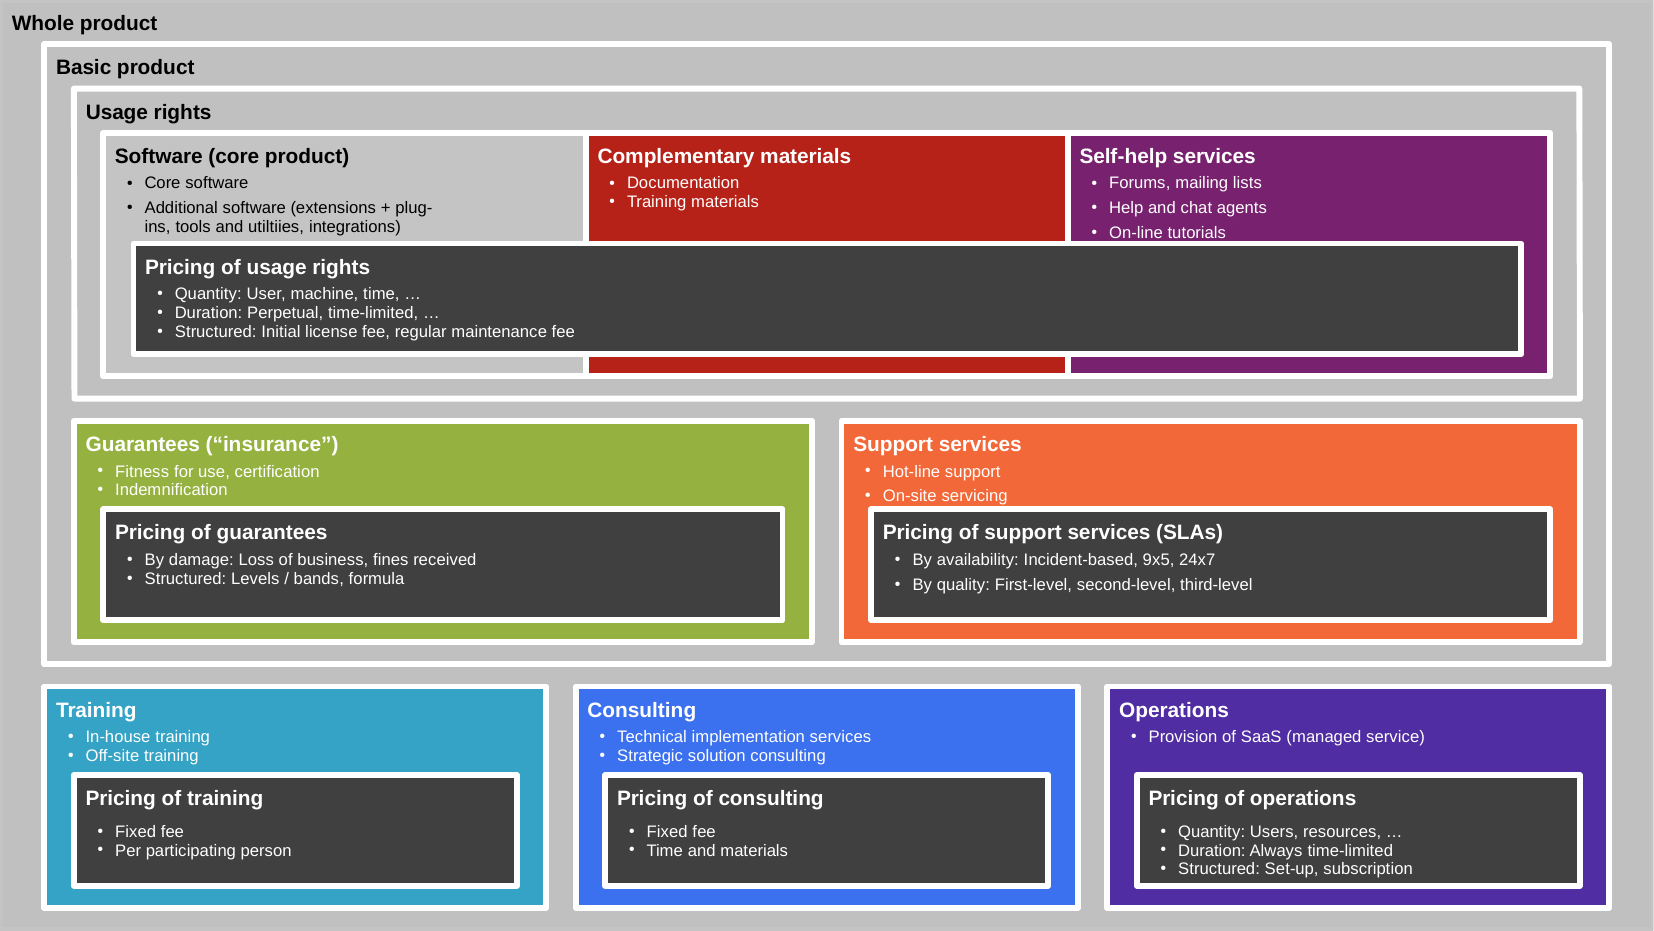

Whole product
Basic product
Usage rights
Software (core product)
Core software
Additional software (extensions + plug-
ins, tools and utiltiies, integrations)
Complementary materials
Documentation
Training materials
Self-help services
Forums, mailing lists
Help and chat agents
On-line tutorials
Pricing of usage rights
Quantity: User, machine, time, …
Duration: Perpetual, time-limited, …
Structured: Initial license fee, regular maintenance fee
Guarantees (“insurance”)
Fitness for use, certification
Indemnification
Support services
Hot-line support
On-site servicing
Pricing of guarantees
By damage: Loss of business, fines received
Structured: Levels / bands, formula
Pricing of support services (SLAs)
By availability: Incident-based, 9x5, 24x7
By quality: First-level, second-level, third-level
Training
In-house training
Off-site training
Consulting
Technical implementation services
Strategic solution consulting
Operations
Provision of SaaS (managed service)
Pricing of training
Fixed fee
Per participating person
Pricing of consulting
Fixed fee
Time and materials
Pricing of operations
Quantity: Users, resources, …
Duration: Always time-limited
Structured: Set-up, subscription
Free / Libre and Open Source Software
© 2019 Dirk Riehle - Some Rights Reserved
15